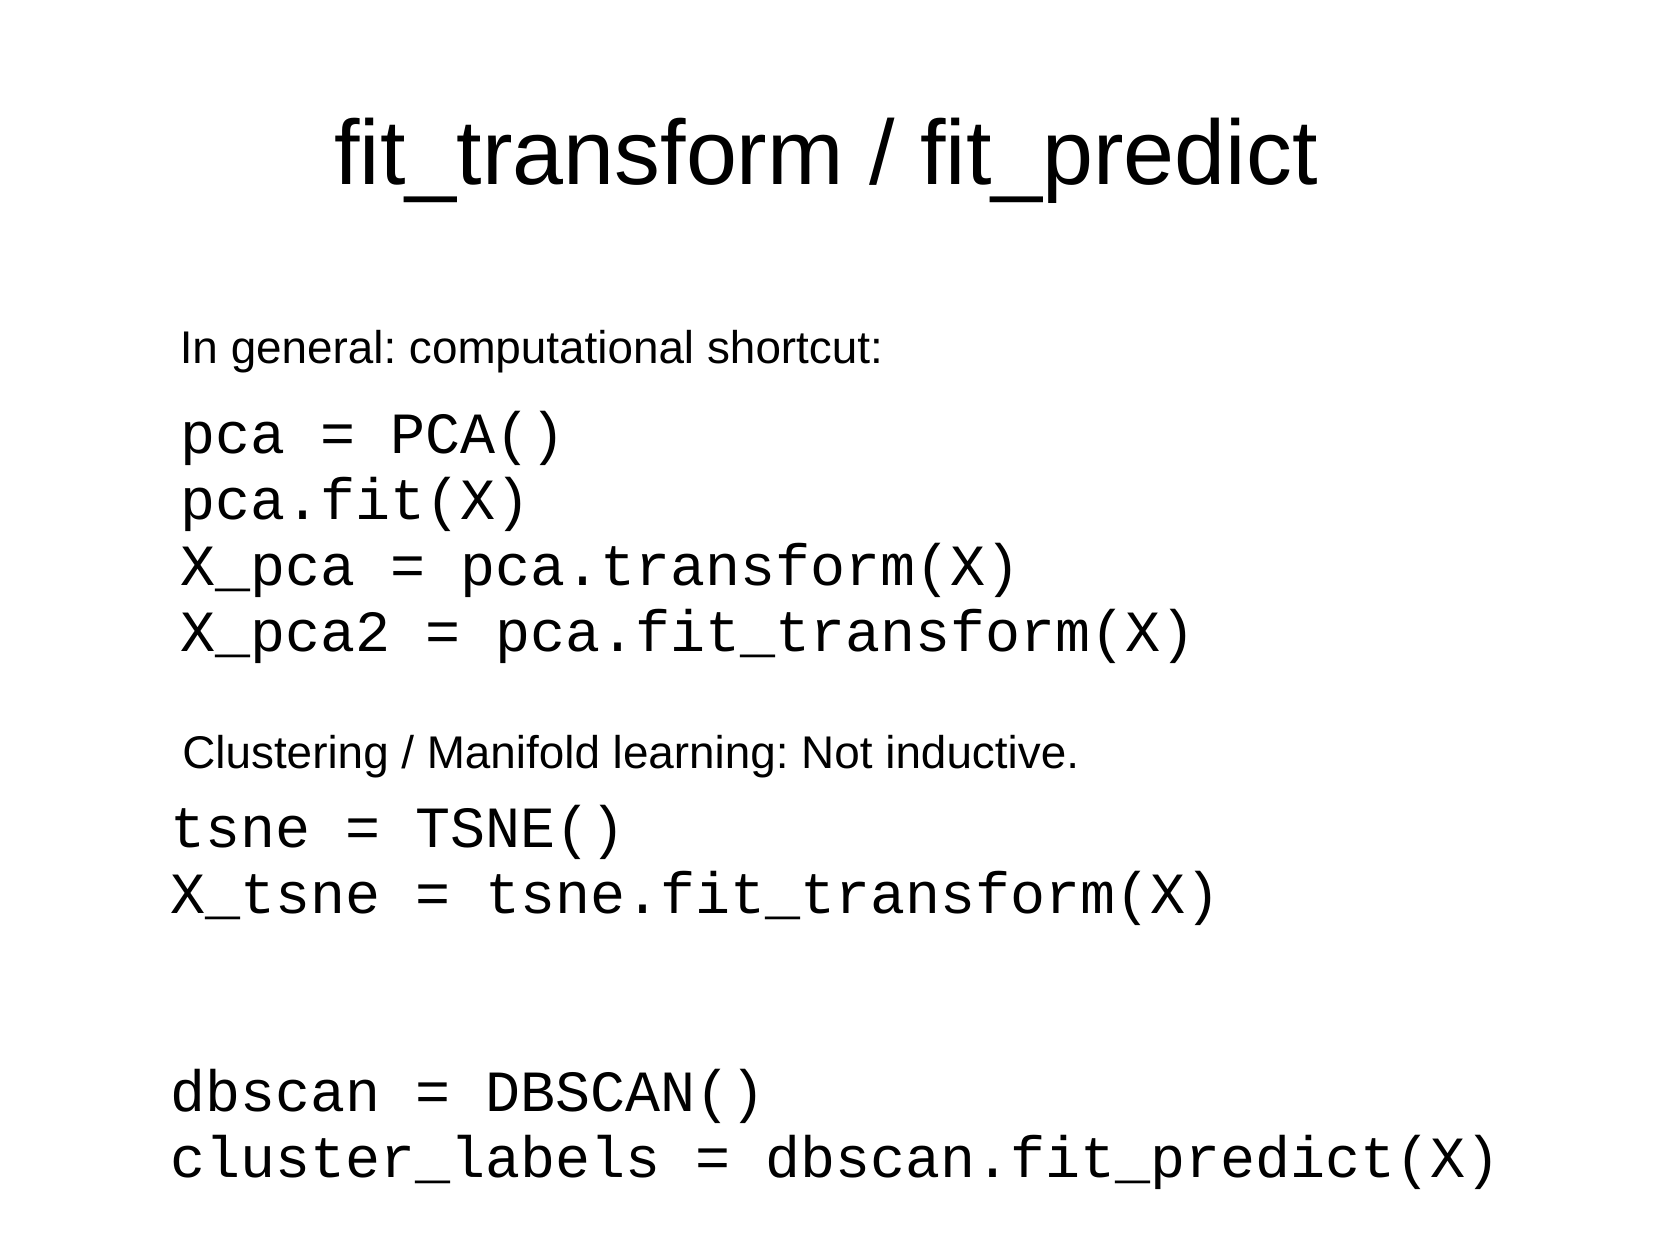

# fit_transform / fit_predict
In general: computational shortcut:
pca = PCA()
pca.fit(X)
X_pca = pca.transform(X)
X_pca2 = pca.fit_transform(X)
Clustering / Manifold learning: Not inductive.
tsne = TSNE()
X_tsne = tsne.fit_transform(X)
dbscan = DBSCAN()
cluster_labels = dbscan.fit_predict(X)